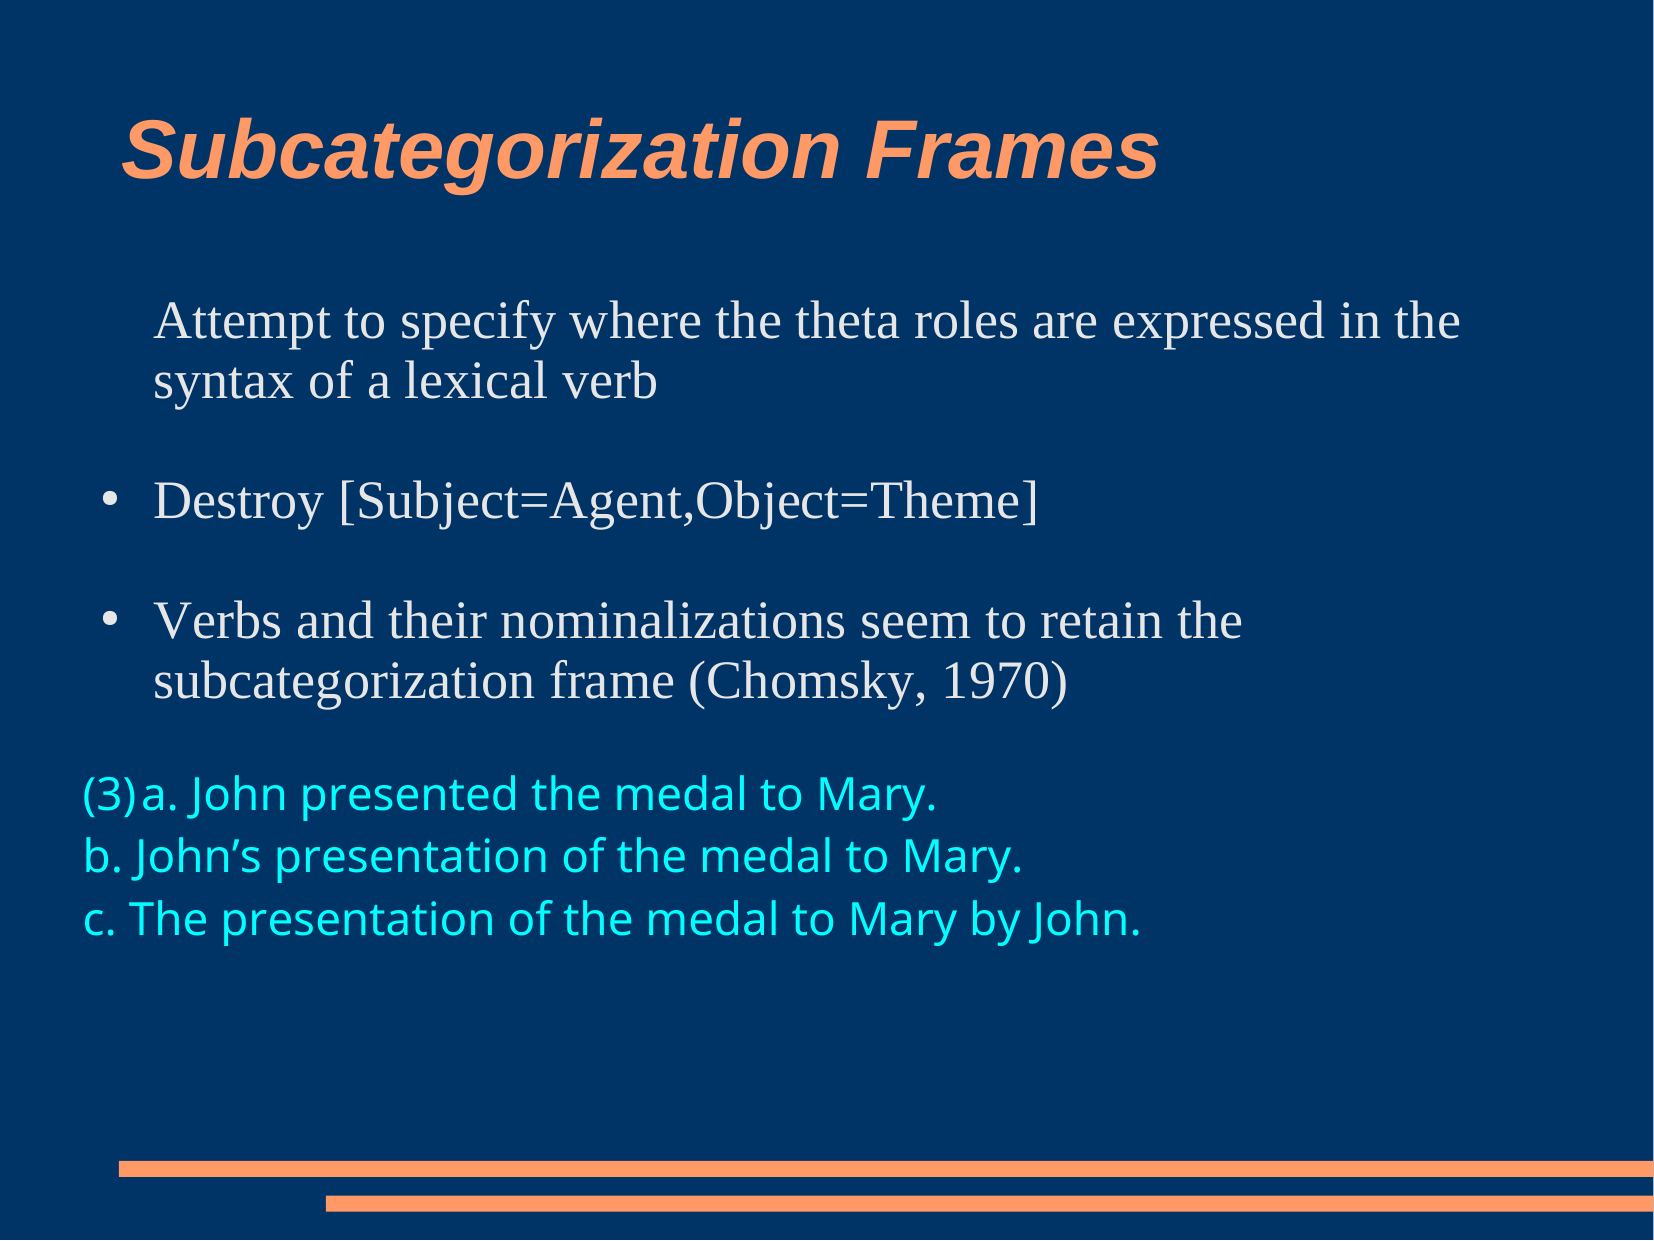

# Subcategorization Frames
Attempt to specify where the theta roles are expressed in the syntax of a lexical verb
Destroy [Subject=Agent,Object=Theme]
Verbs and their nominalizations seem to retain the subcategorization frame (Chomsky, 1970)
(3)	a. John presented the medal to Mary.
b. John’s presentation of the medal to Mary.
c. The presentation of the medal to Mary by John.